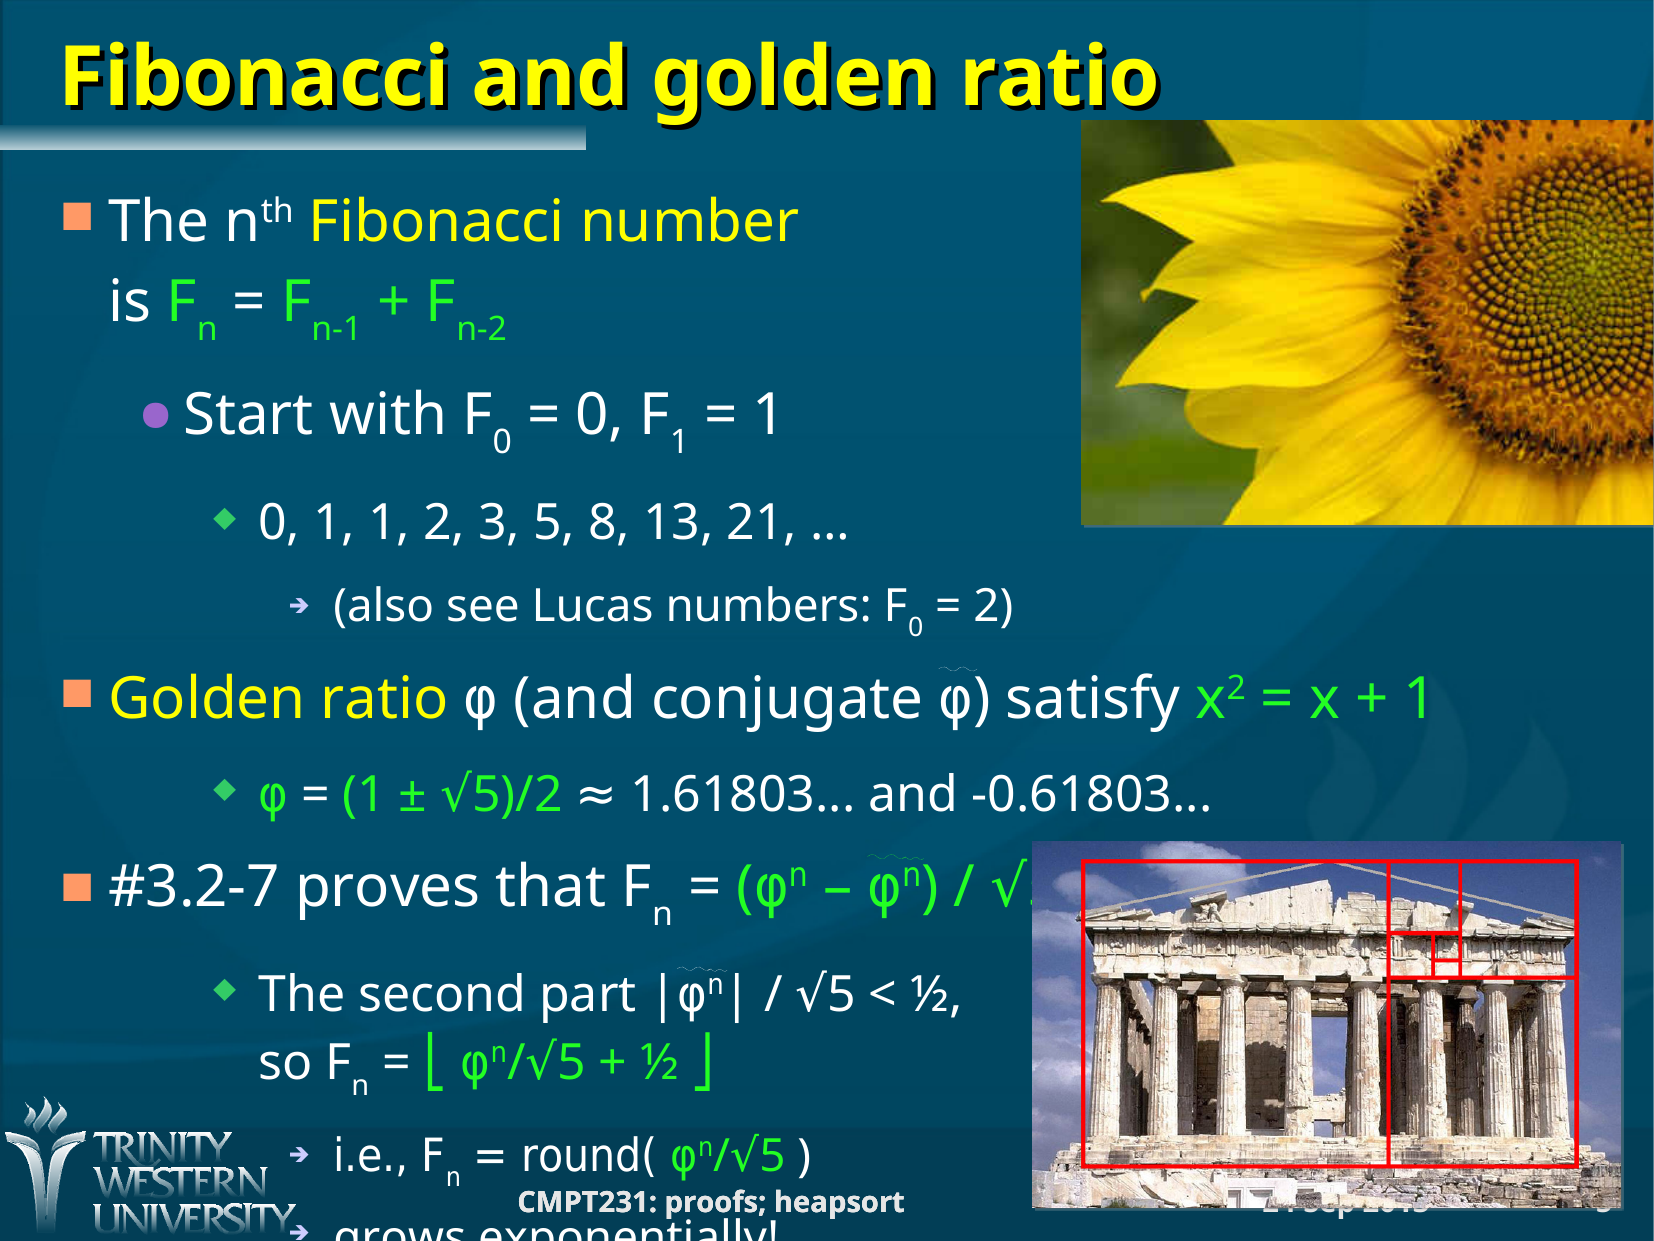

# Fibonacci and golden ratio
The nth Fibonacci number
is Fn = Fn-1 + Fn-2
Start with F0 = 0, F1 = 1
0, 1, 1, 2, 3, 5, 8, 13, 21, …
(also see Lucas numbers: F0 = 2)
Golden ratio φ (and conjugate φ) satisfy x2 = x + 1
φ = (1 ± √5)/2 ≈ 1.61803... and -0.61803...
#3.2-7 proves that Fn = (φn – φn) / √5
The second part |φn| / √5 < ½,
so Fn = ⎣ φn/√5 + ½ ⎦
i.e., Fn = round( φn/√5 )
grows exponentially!
CMPT231: proofs; heapsort
24 Sep 2013
5